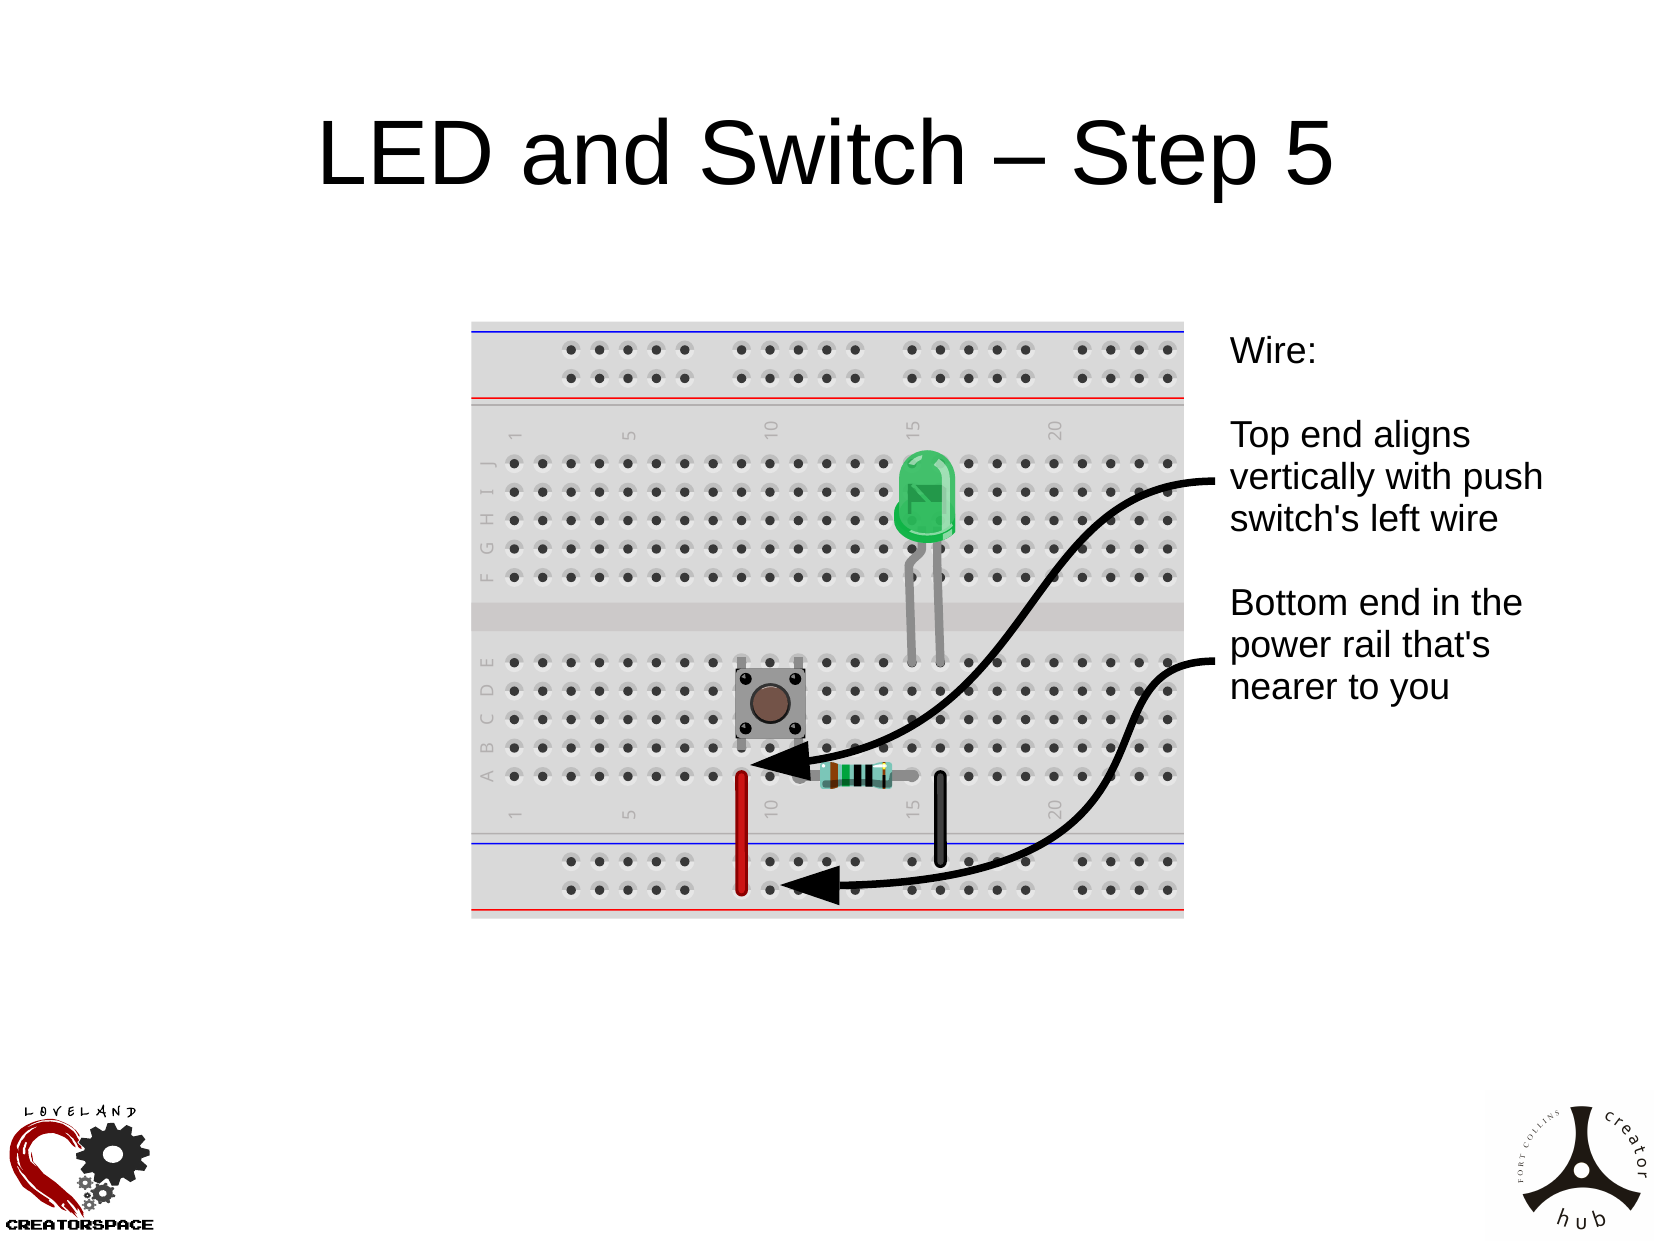

# LED and Switch – Step 5
Wire:
Top end aligns vertically with push switch's left wire
Bottom end in the power rail that's nearer to you